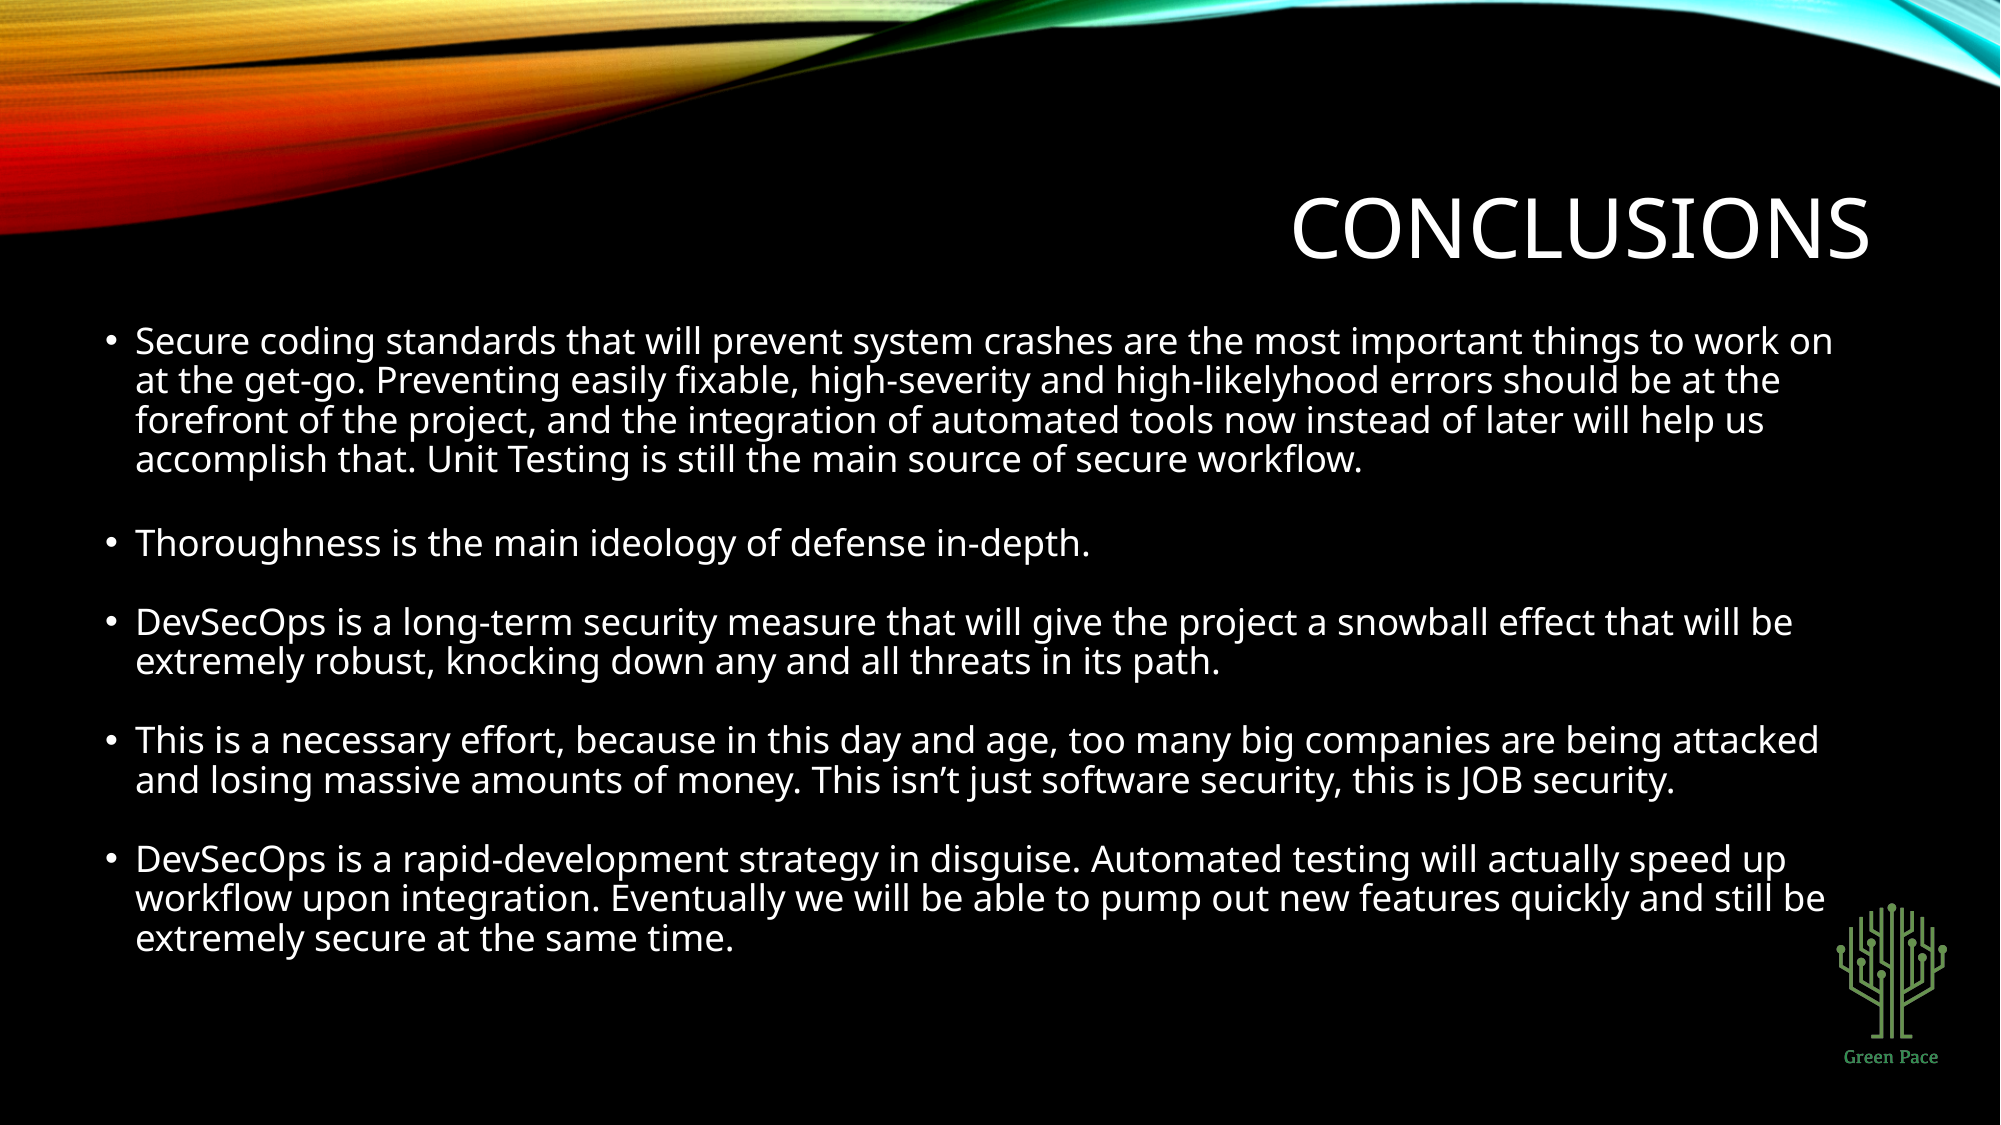

# CONCLUSIONS
Secure coding standards that will prevent system crashes are the most important things to work on at the get-go. Preventing easily fixable, high-severity and high-likelyhood errors should be at the forefront of the project, and the integration of automated tools now instead of later will help us accomplish that. Unit Testing is still the main source of secure workflow.
Thoroughness is the main ideology of defense in-depth.
DevSecOps is a long-term security measure that will give the project a snowball effect that will be extremely robust, knocking down any and all threats in its path.
This is a necessary effort, because in this day and age, too many big companies are being attacked and losing massive amounts of money. This isn’t just software security, this is JOB security.
DevSecOps is a rapid-development strategy in disguise. Automated testing will actually speed up workflow upon integration. Eventually we will be able to pump out new features quickly and still be extremely secure at the same time.